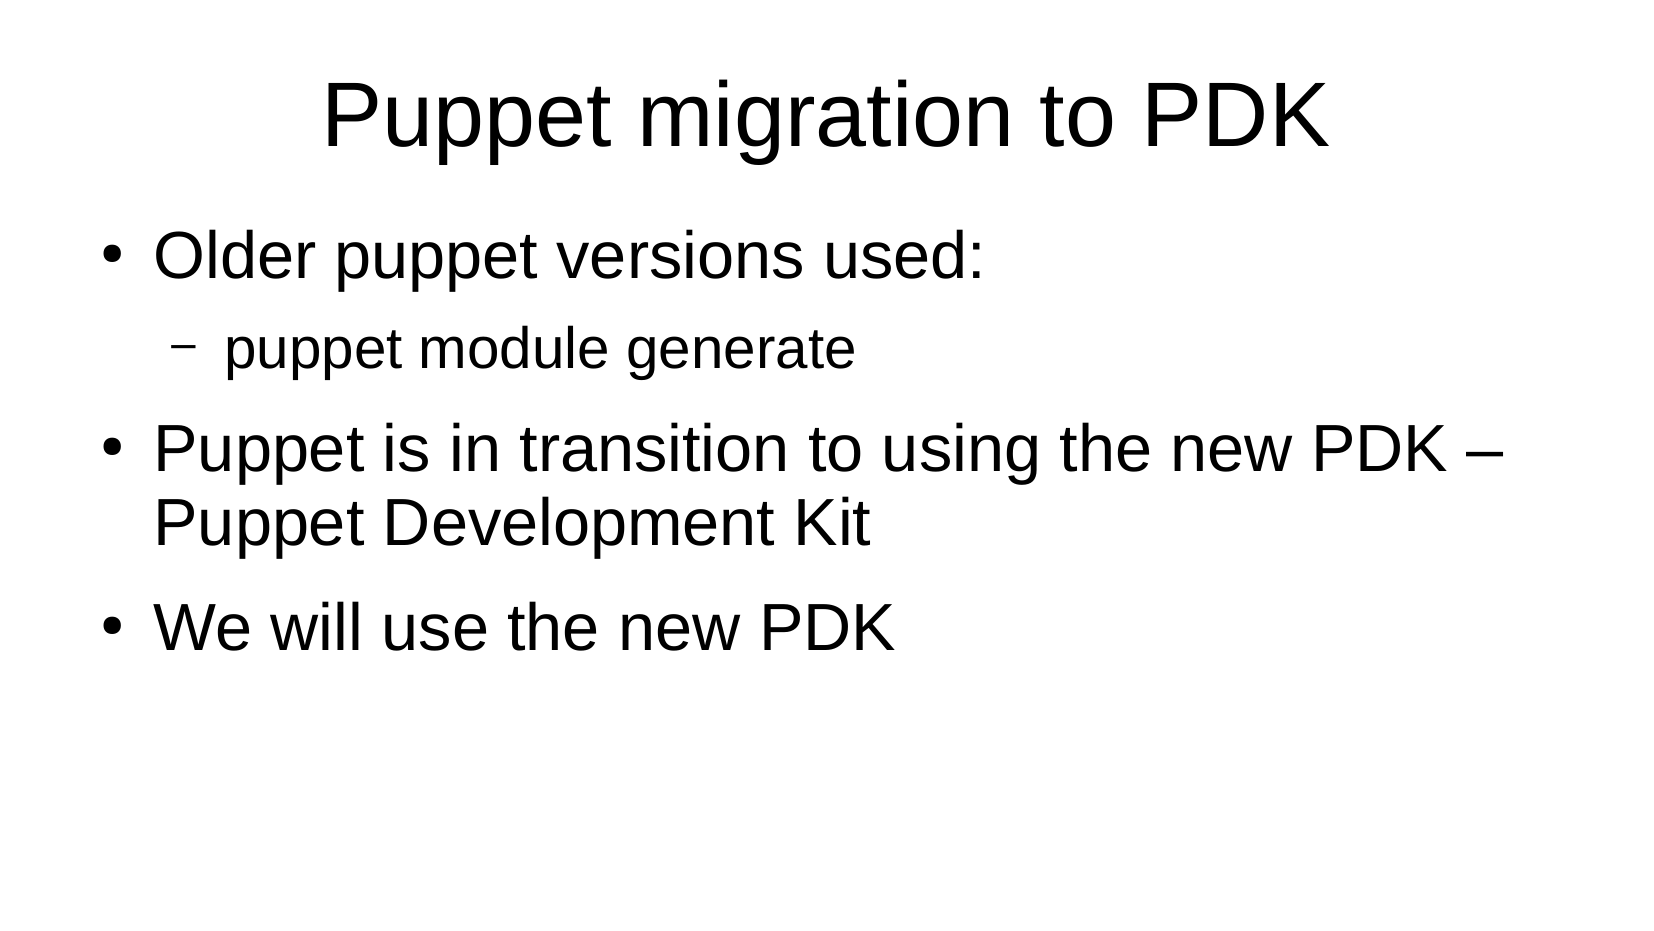

# Puppet migration to PDK
Older puppet versions used:
puppet module generate
Puppet is in transition to using the new PDK – Puppet Development Kit
We will use the new PDK